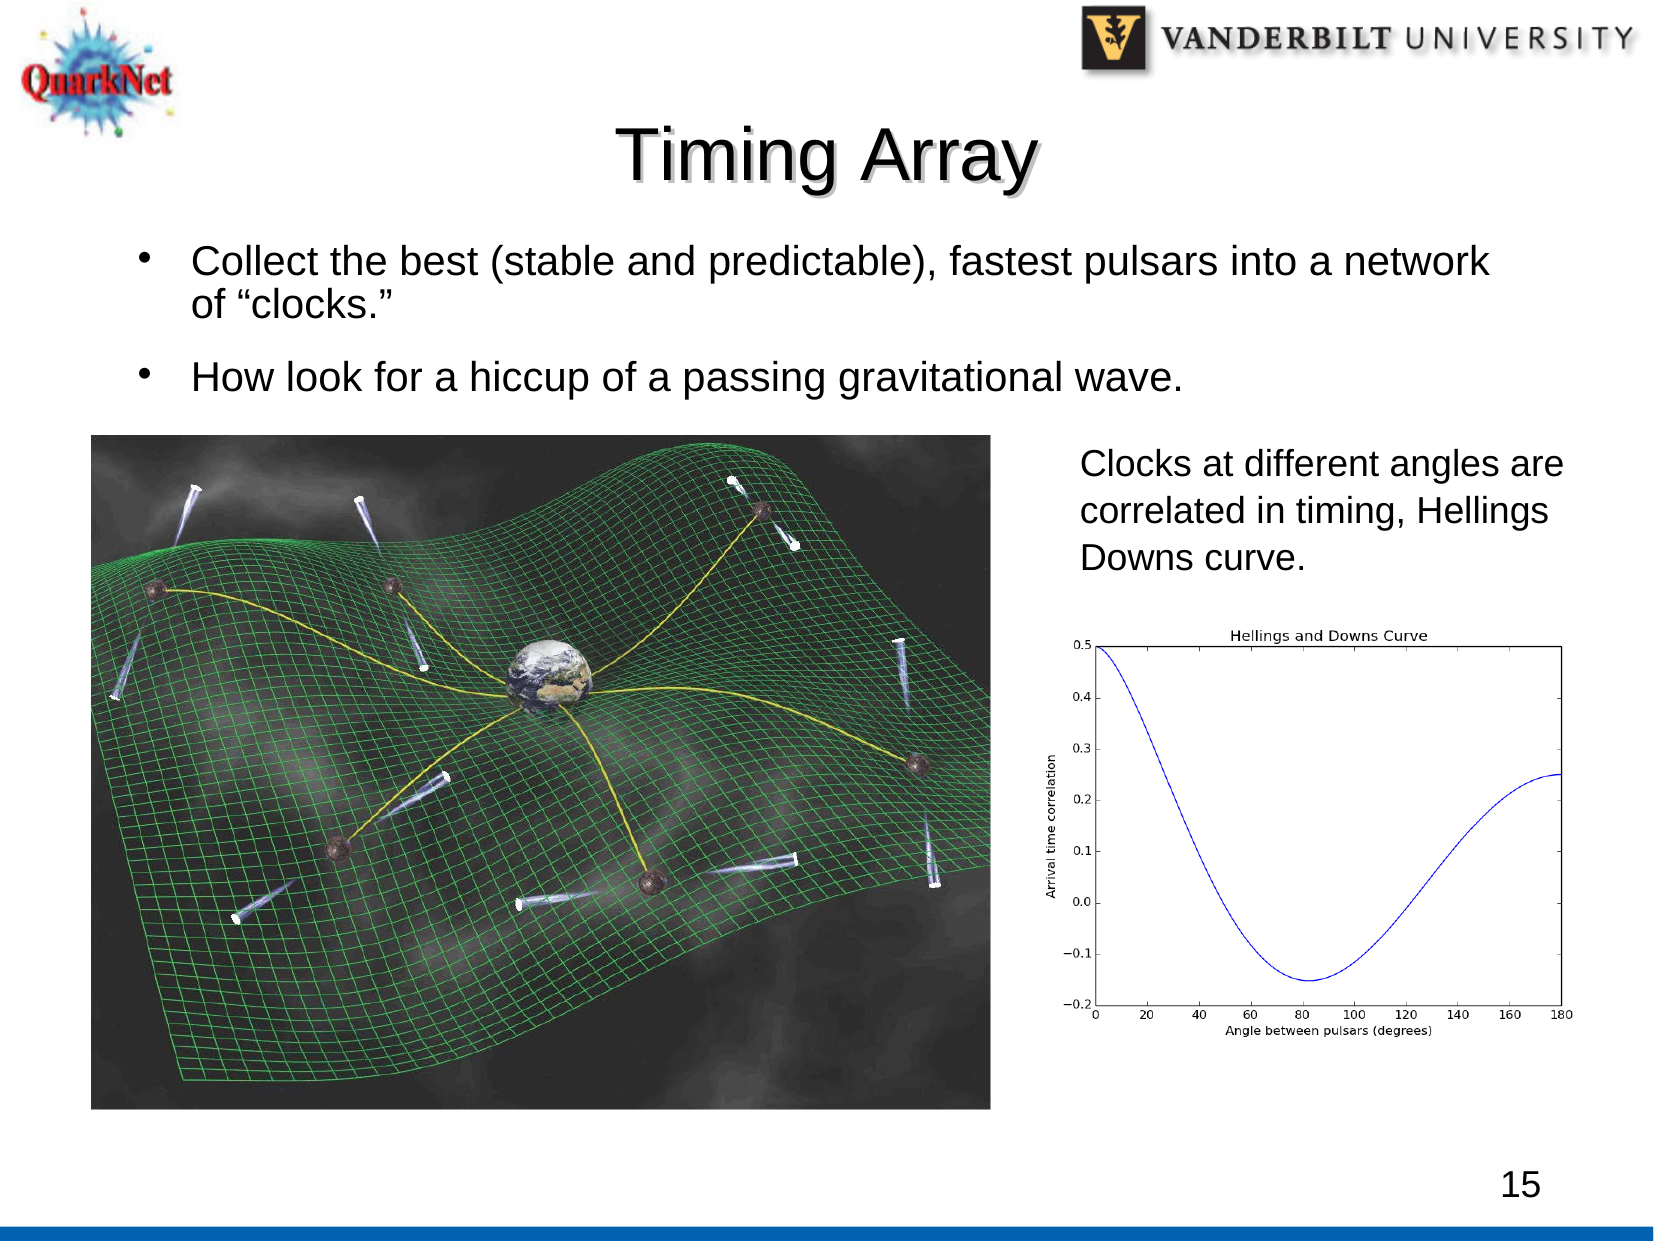

# Timing Array
Collect the best (stable and predictable), fastest pulsars into a network of “clocks.”
How look for a hiccup of a passing gravitational wave.
Clocks at different angles are
correlated in timing, Hellings
Downs curve.
15